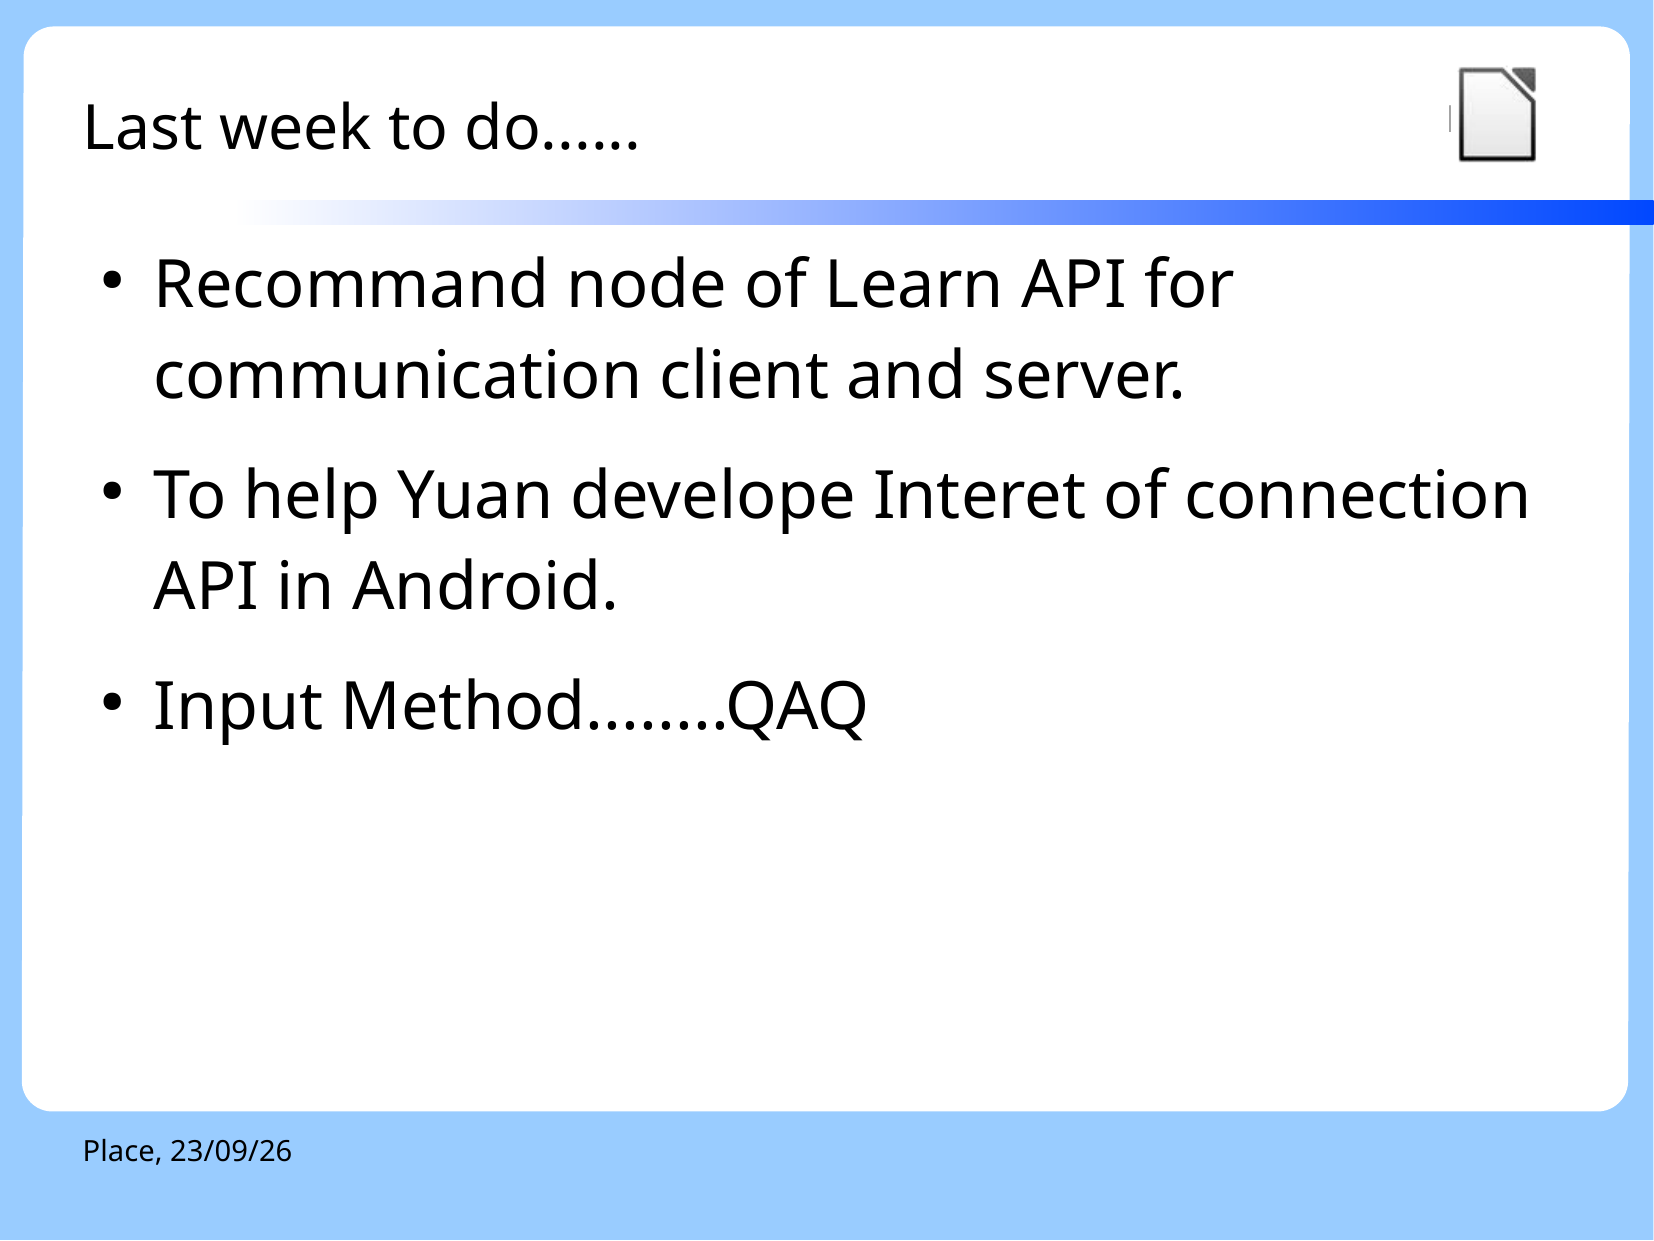

# Last week to do......
Recommand node of Learn API for communication client and server.
To help Yuan develope Interet of connection API in Android.
Input Method........QAQ